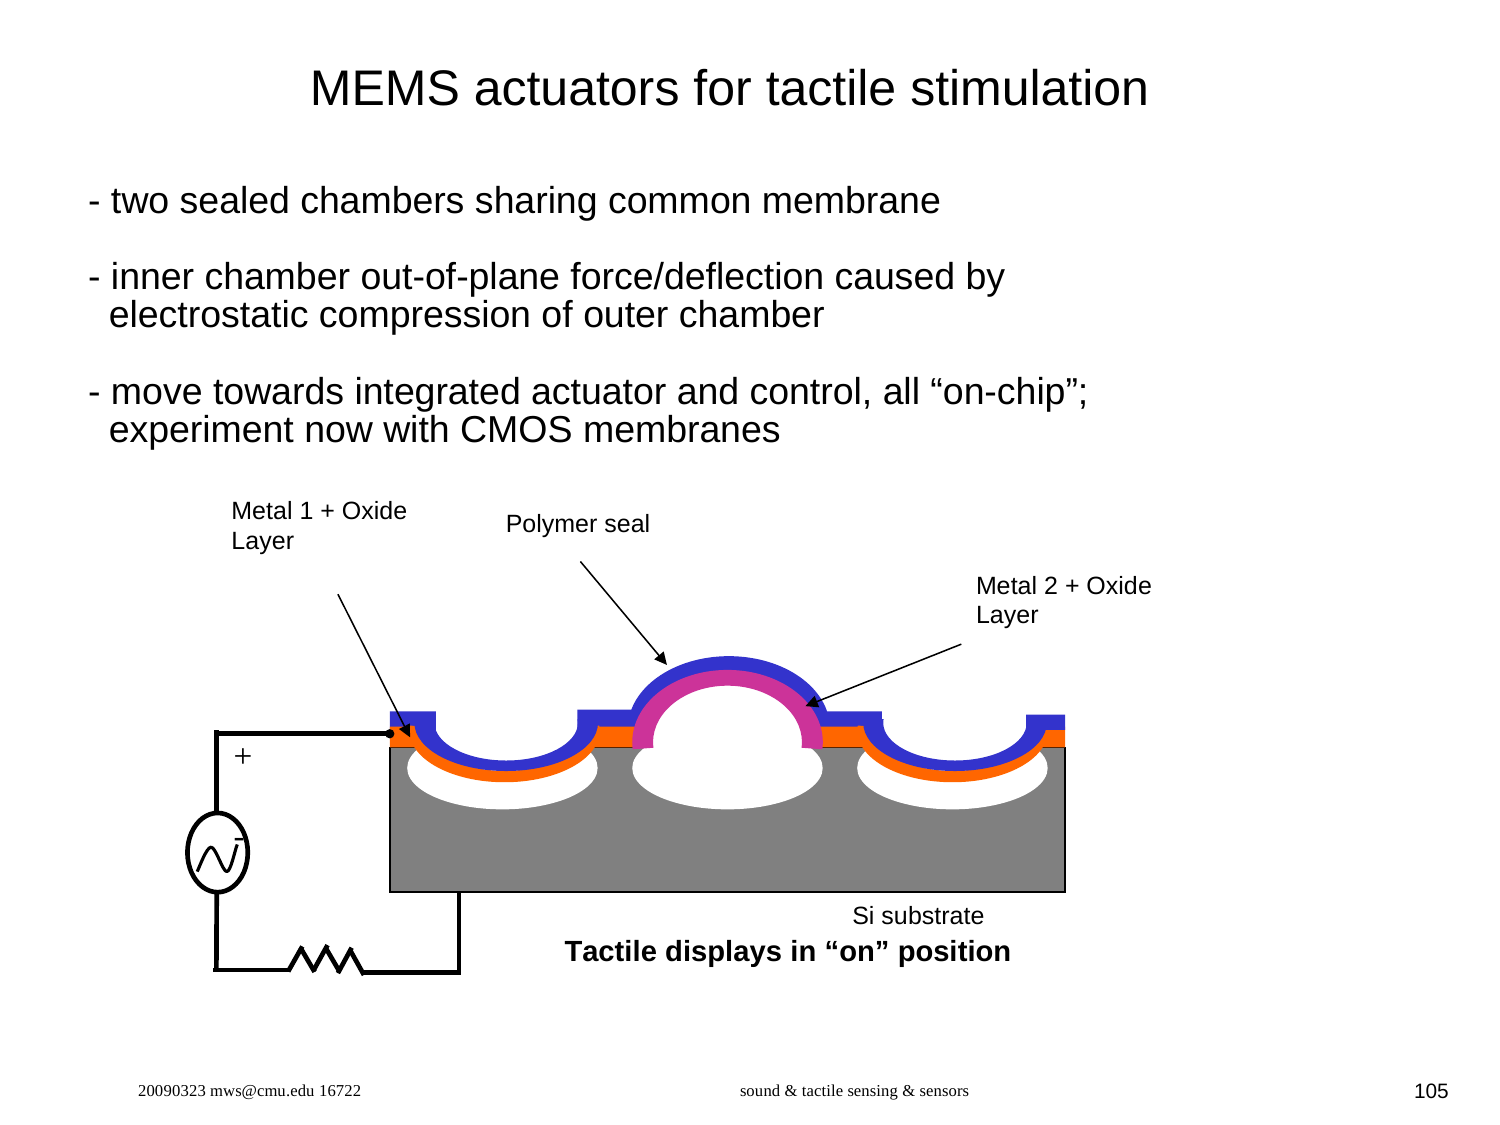

MEMS actuators for tactile stimulation
 - two sealed chambers sharing common membrane
 - inner chamber out-of-plane force/deflection caused by
 electrostatic compression of outer chamber
 - move towards integrated actuator and control, all “on-chip”;
 experiment now with CMOS membranes
Metal 1 + Oxide Layer
Polymer seal
Metal 2 + Oxide Layer
+
-
Si substrate
Tactile displays in “on” position
105
20090323 mws@cmu.edu 16722
sound & tactile sensing & sensors